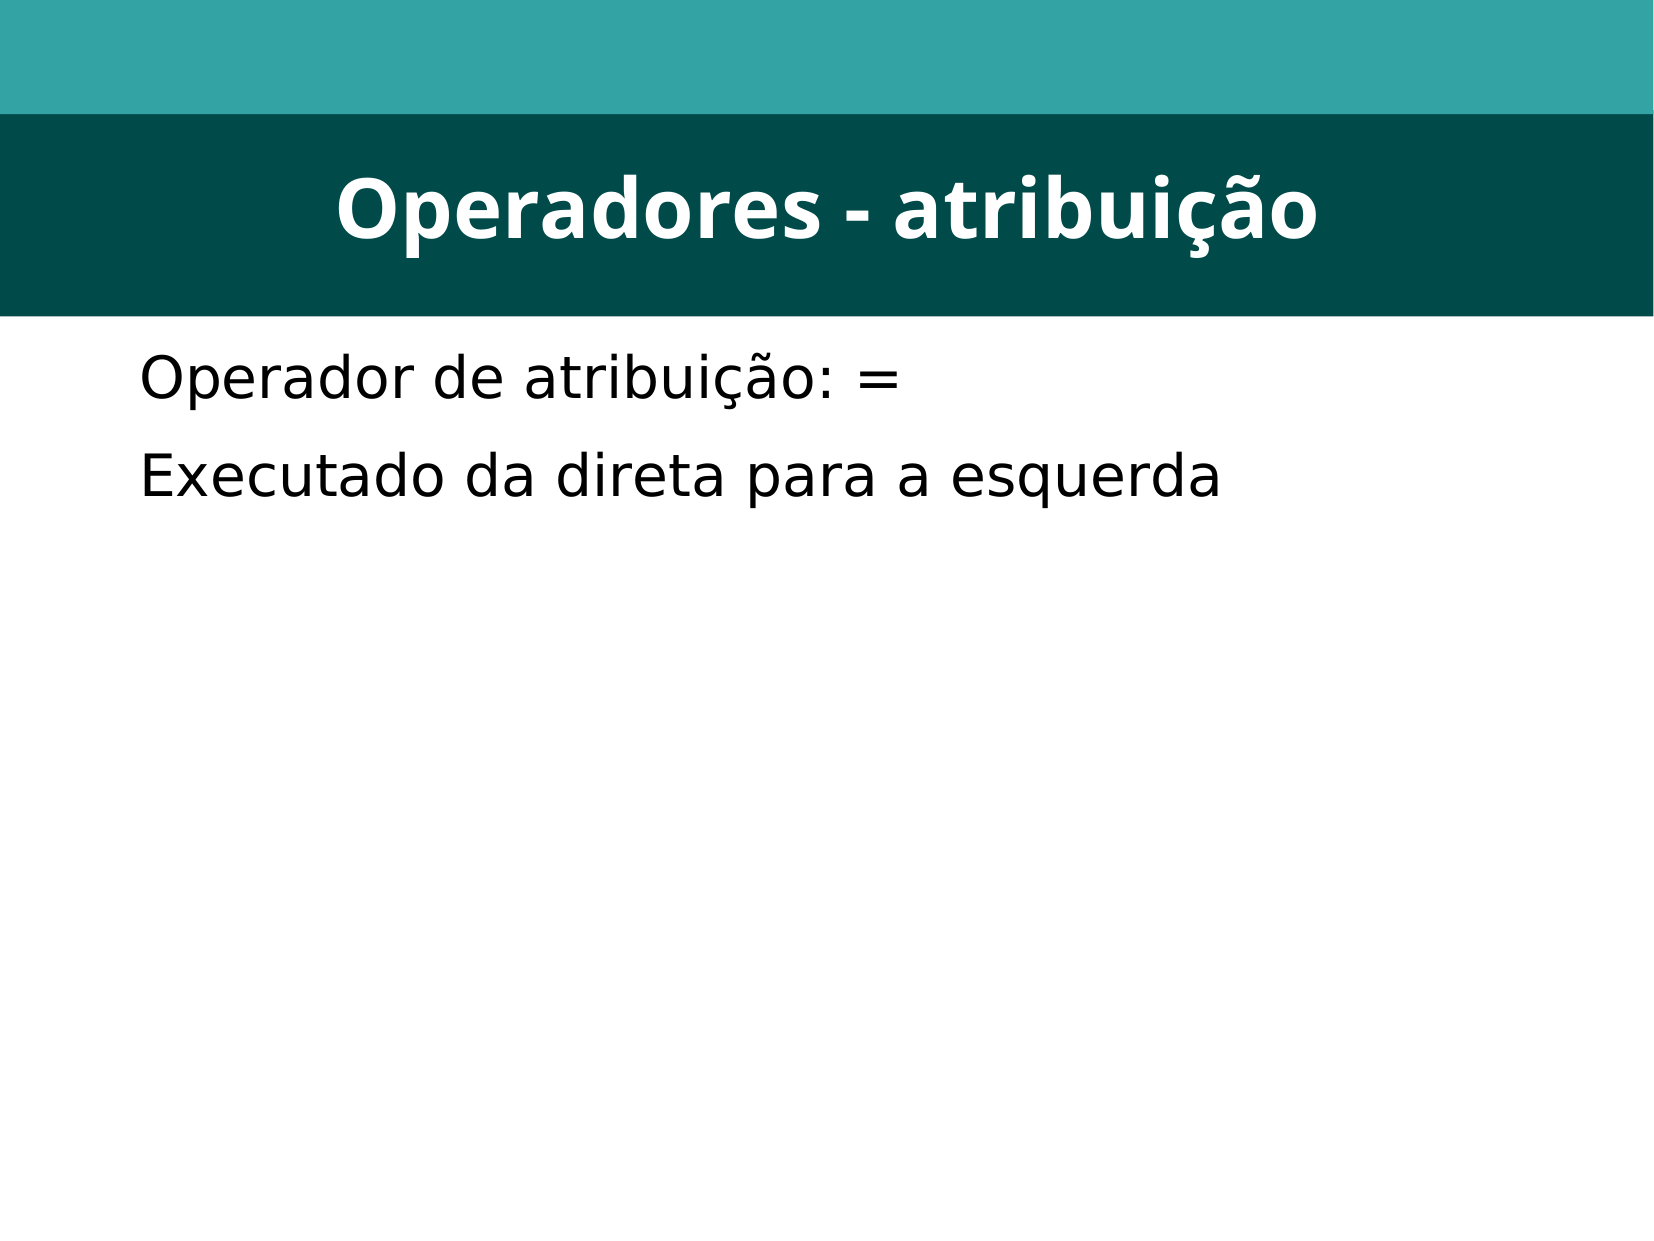

# Operadores - atribuição
Operador de atribuição: =
Executado da direta para a esquerda